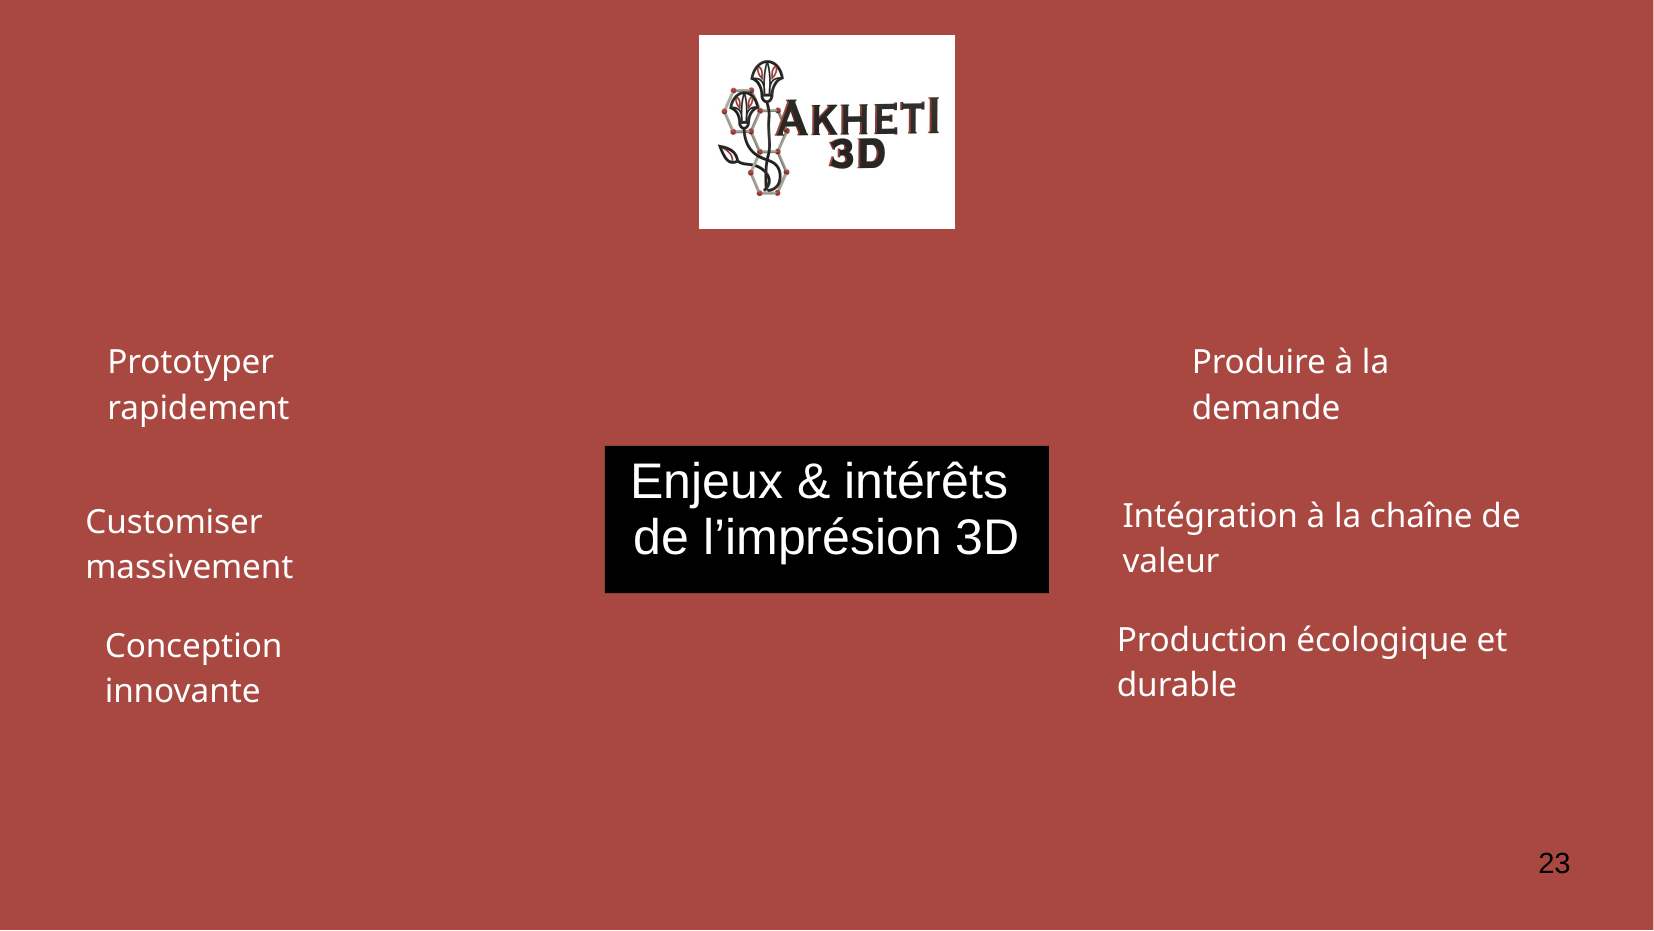

Prototyper rapidement
Produire à la demande
Enjeux & intérêts
de l’imprésion 3D
Intégration à la chaîne de valeur
Customiser massivement
Production écologique et durable
Conception innovante
23